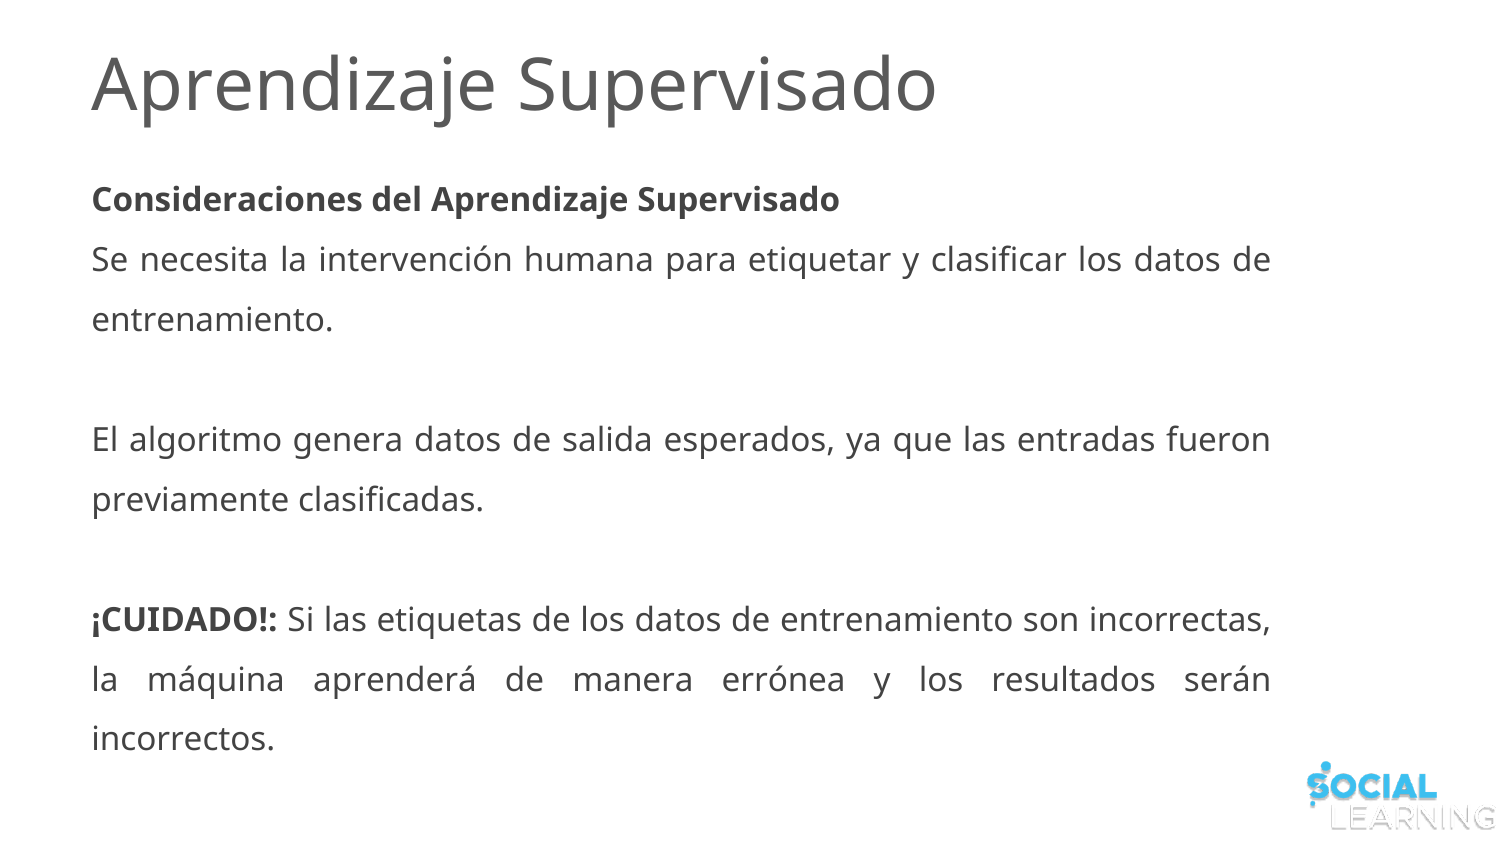

# Aprendizaje Supervisado
Consideraciones del Aprendizaje Supervisado
Se necesita la intervención humana para etiquetar y clasificar los datos de entrenamiento.
El algoritmo genera datos de salida esperados, ya que las entradas fueron previamente clasificadas.
¡CUIDADO!: Si las etiquetas de los datos de entrenamiento son incorrectas, la máquina aprenderá de manera errónea y los resultados serán incorrectos.